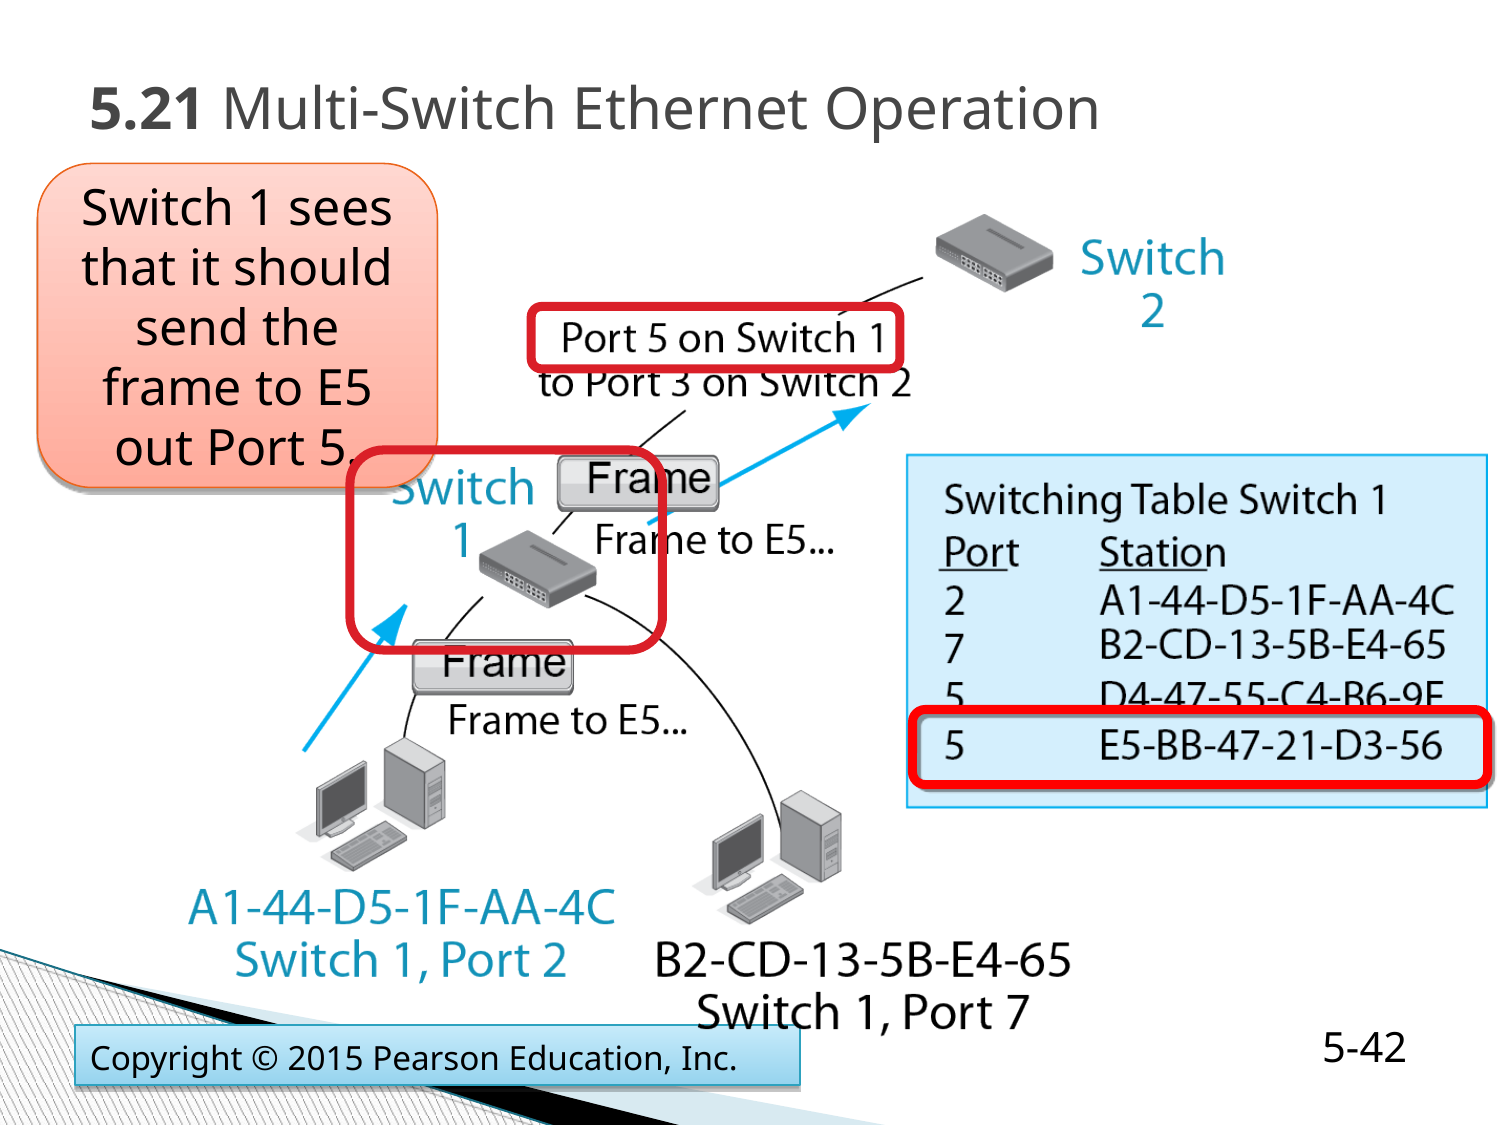

# 5.21 Multi-Switch Ethernet Operation
Switch 1 sees that it should send the frame to E5 out Port 5.
Copyright © 2015 Pearson Education, Inc.